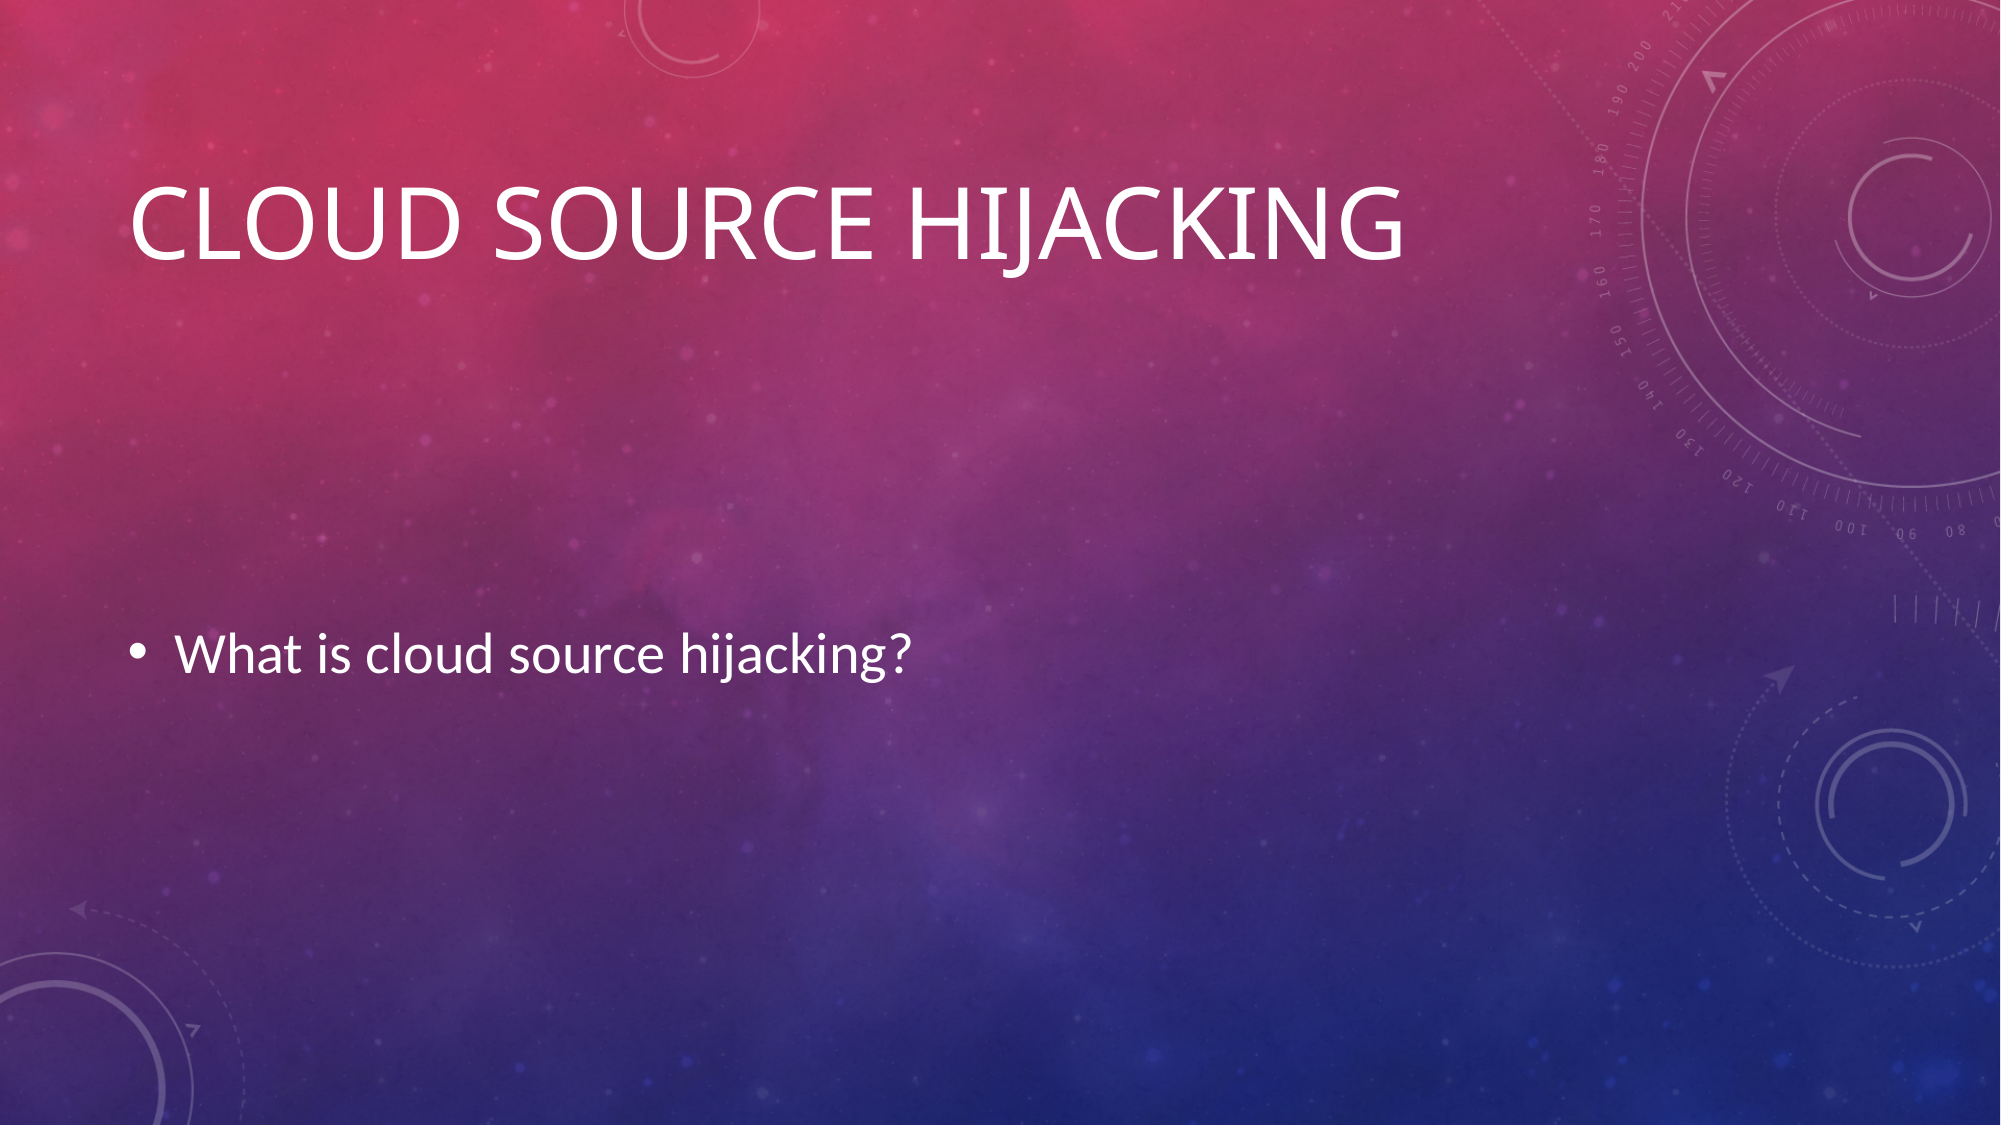

# Cloud source hijacking
What is cloud source hijacking?